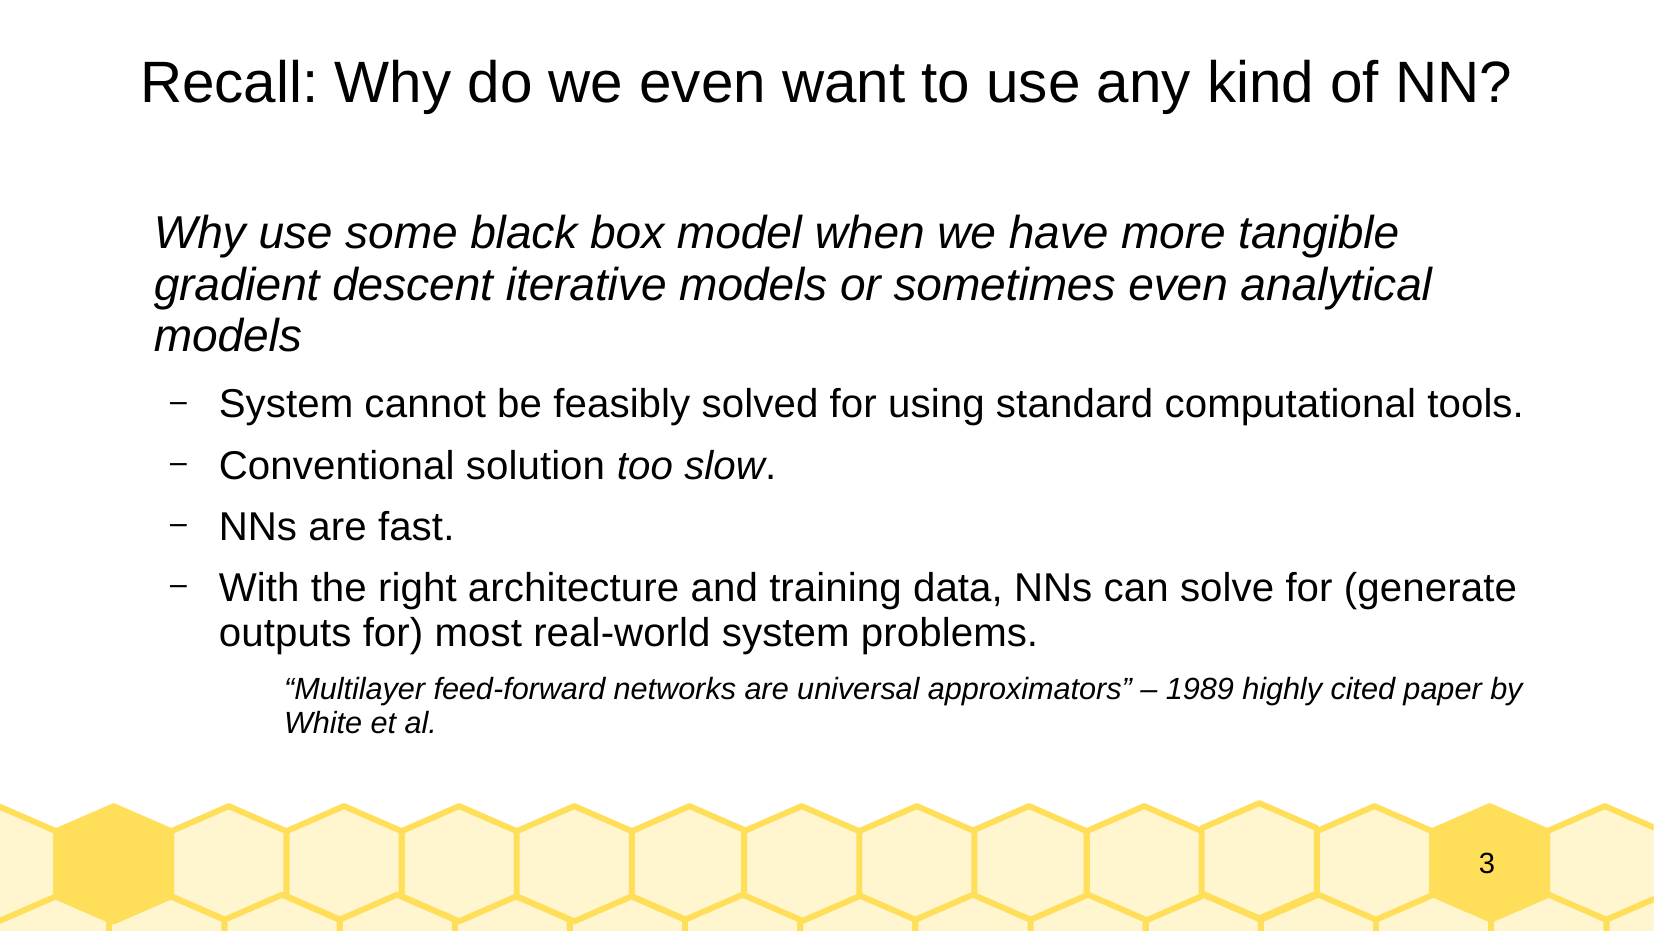

# Recall: Why do we even want to use any kind of NN?
Why use some black box model when we have more tangible gradient descent iterative models or sometimes even analytical models
System cannot be feasibly solved for using standard computational tools.
Conventional solution too slow.
NNs are fast.
With the right architecture and training data, NNs can solve for (generate outputs for) most real-world system problems.
“Multilayer feed-forward networks are universal approximators” – 1989 highly cited paper by White et al.